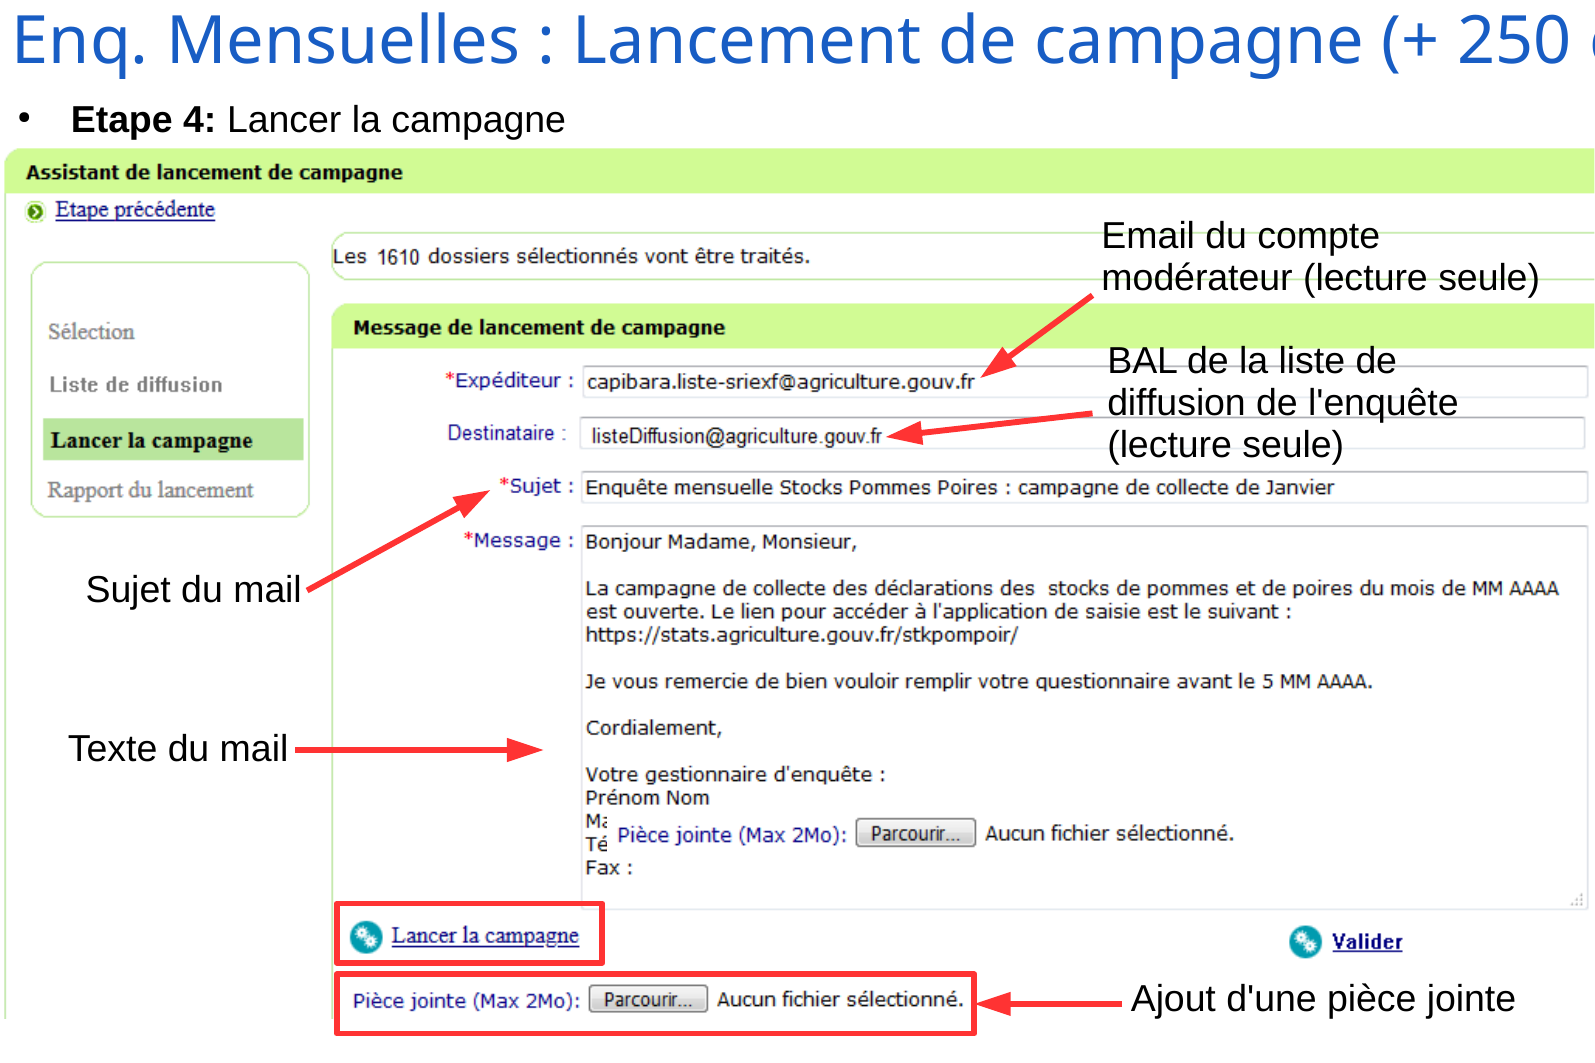

Enq. Mensuelles : Lancement de campagne (+ 250 quest)
# Etape 4: Lancer la campagne
Email du compte modérateur (lecture seule)
BAL de la liste de diffusion de l'enquête (lecture seule)
Sujet du mail
Texte du mail
Ajout d'une pièce jointe